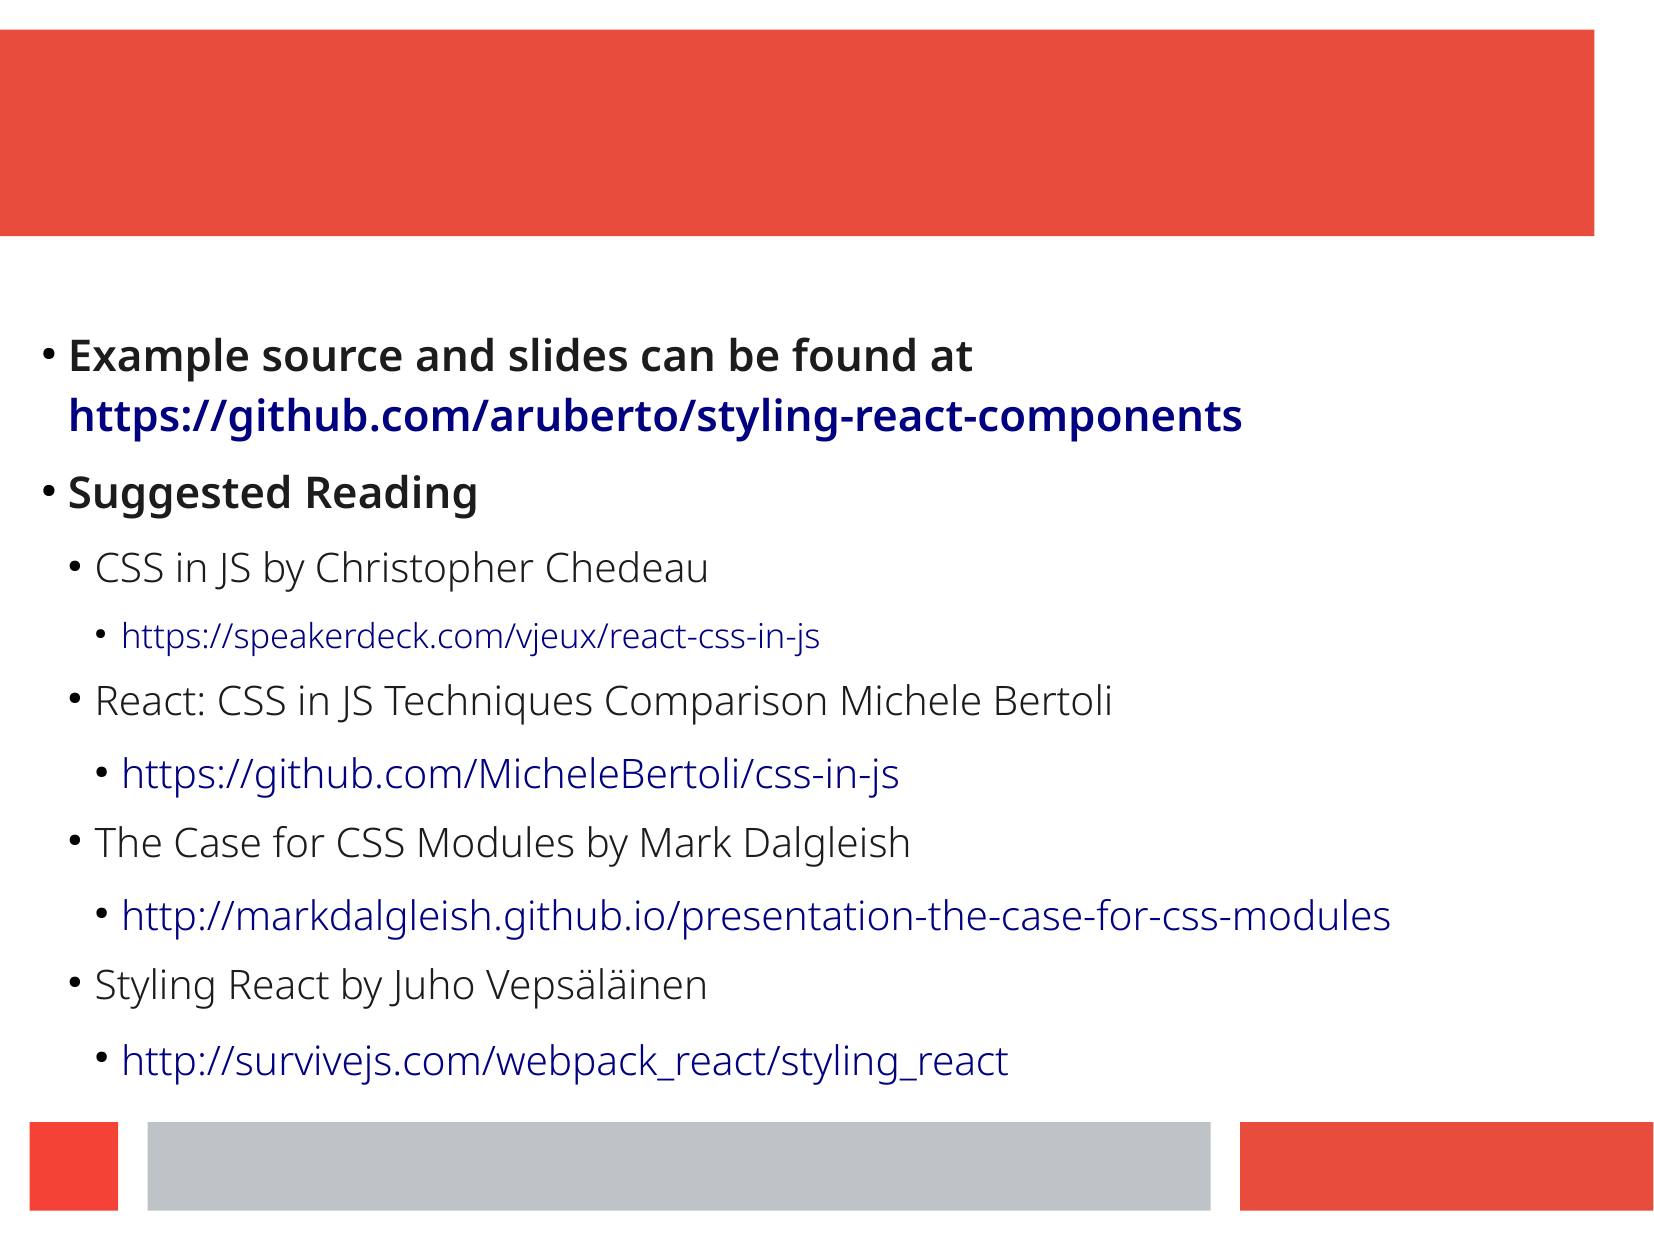

#
Example source and slides can be found at https://github.com/aruberto/styling-react-components
Suggested Reading
CSS in JS by Christopher Chedeau
https://speakerdeck.com/vjeux/react-css-in-js
React: CSS in JS Techniques Comparison Michele Bertoli
https://github.com/MicheleBertoli/css-in-js
The Case for CSS Modules by Mark Dalgleish
http://markdalgleish.github.io/presentation-the-case-for-css-modules
Styling React by Juho Vepsäläinen
http://survivejs.com/webpack_react/styling_react